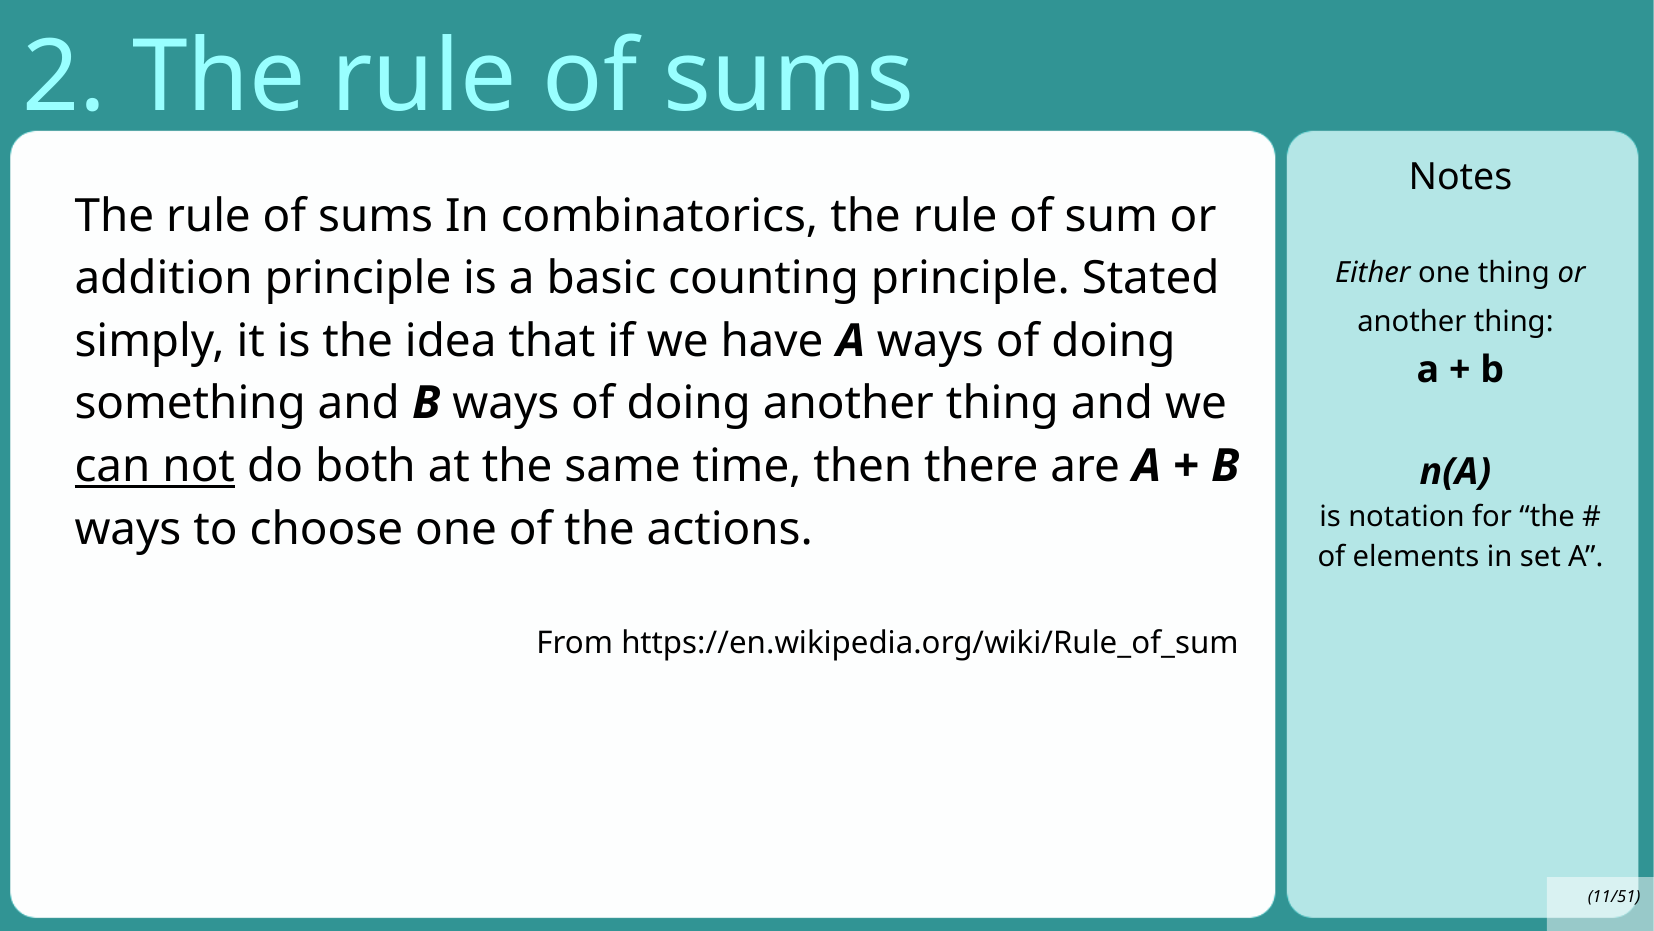

# 2. The rule of sums
Notes
Either one thing or another thing:
a + b
n(A)
is notation for “the # of elements in set A”.
The rule of sums In combinatorics, the rule of sum or addition principle is a basic counting principle. Stated simply, it is the idea that if we have A ways of doing something and B ways of doing another thing and we can not do both at the same time, then there are A + B ways to choose one of the actions.
From https://en.wikipedia.org/wiki/Rule_of_sum